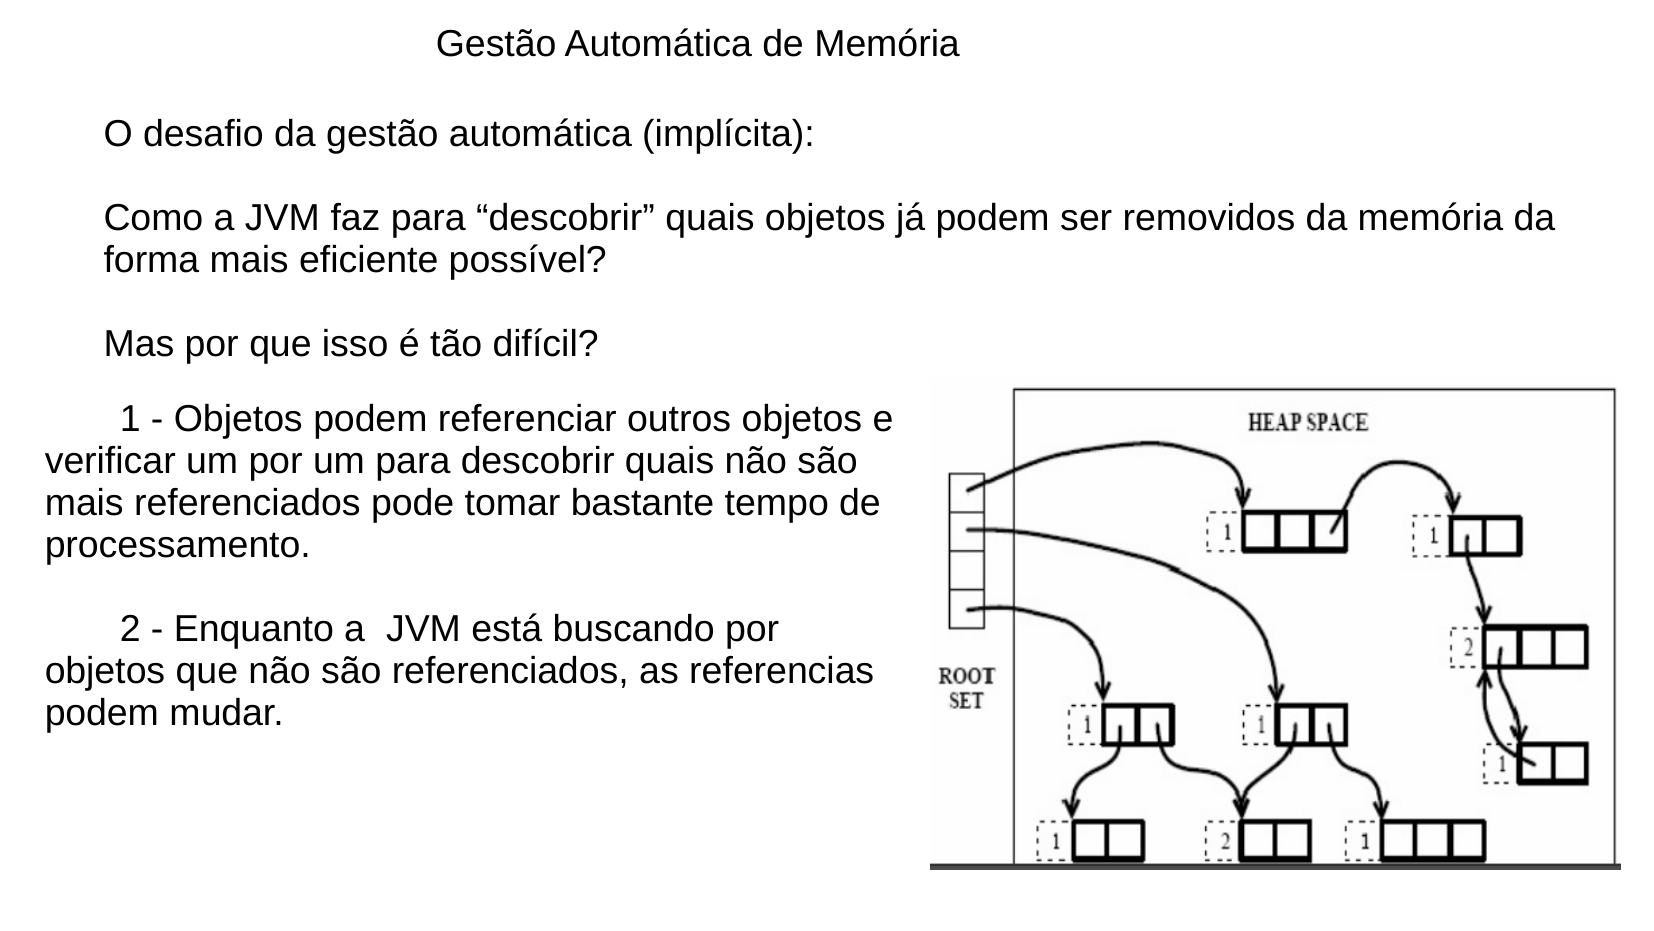

Gestão Automática de Memória
O desafio da gestão automática (implícita):
Como a JVM faz para “descobrir” quais objetos já podem ser removidos da memória da forma mais eficiente possível?
Mas por que isso é tão difícil?
	1 - Objetos podem referenciar outros objetos e verificar um por um para descobrir quais não são mais referenciados pode tomar bastante tempo de processamento.
	2 - Enquanto a JVM está buscando por objetos que não são referenciados, as referencias podem mudar.